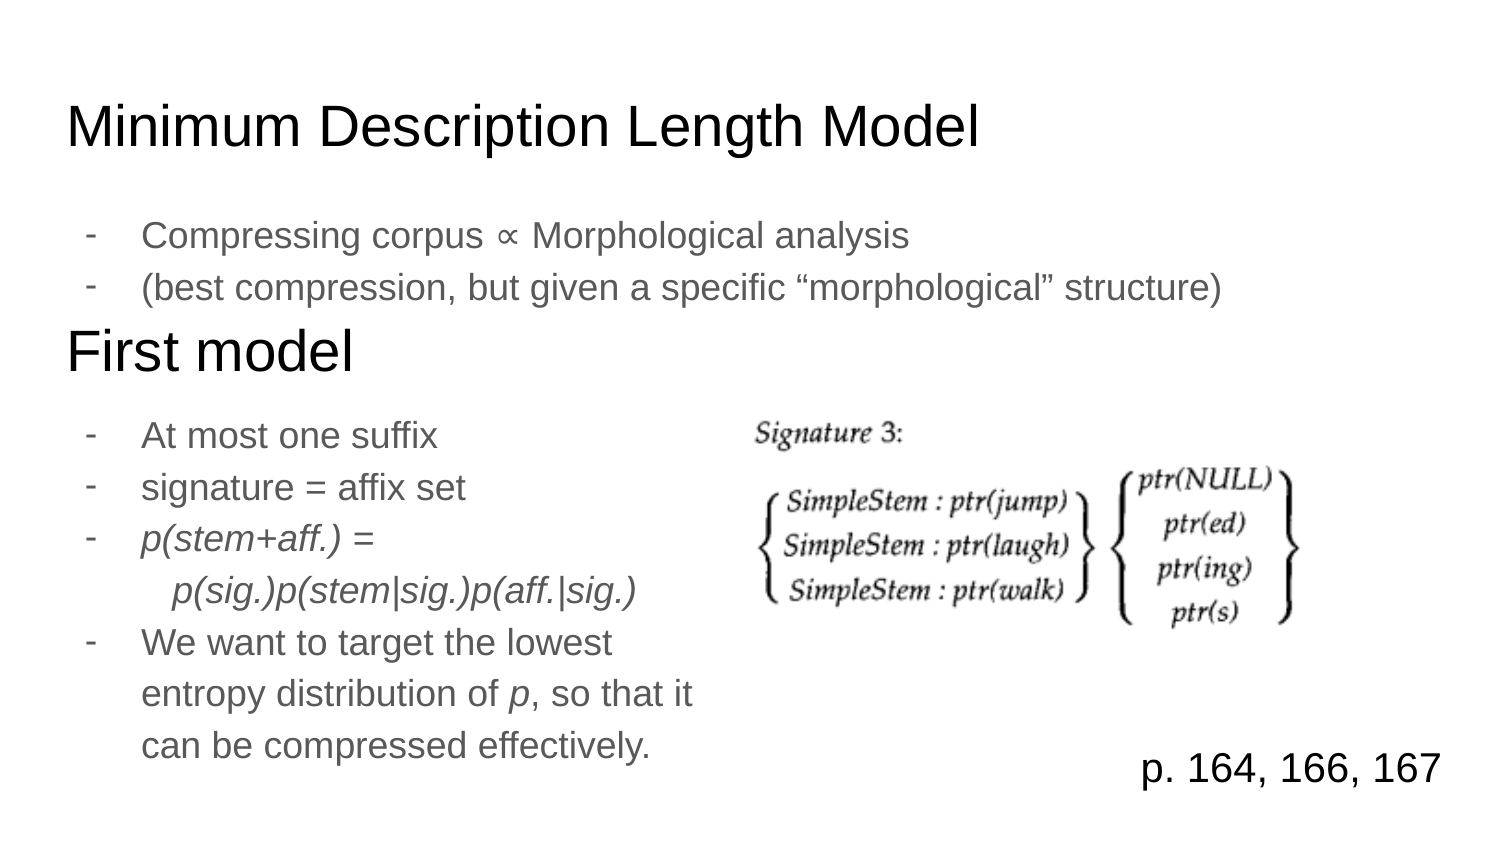

# Minimum Description Length Model
Compressing corpus ∝ Morphological analysis
(best compression, but given a specific “morphological” structure)
First model
At most one suffix
signature = affix set
p(stem+aff.) =
 p(sig.)p(stem|sig.)p(aff.|sig.)
We want to target the lowest entropy distribution of p, so that it can be compressed effectively.
p. 164, 166, 167